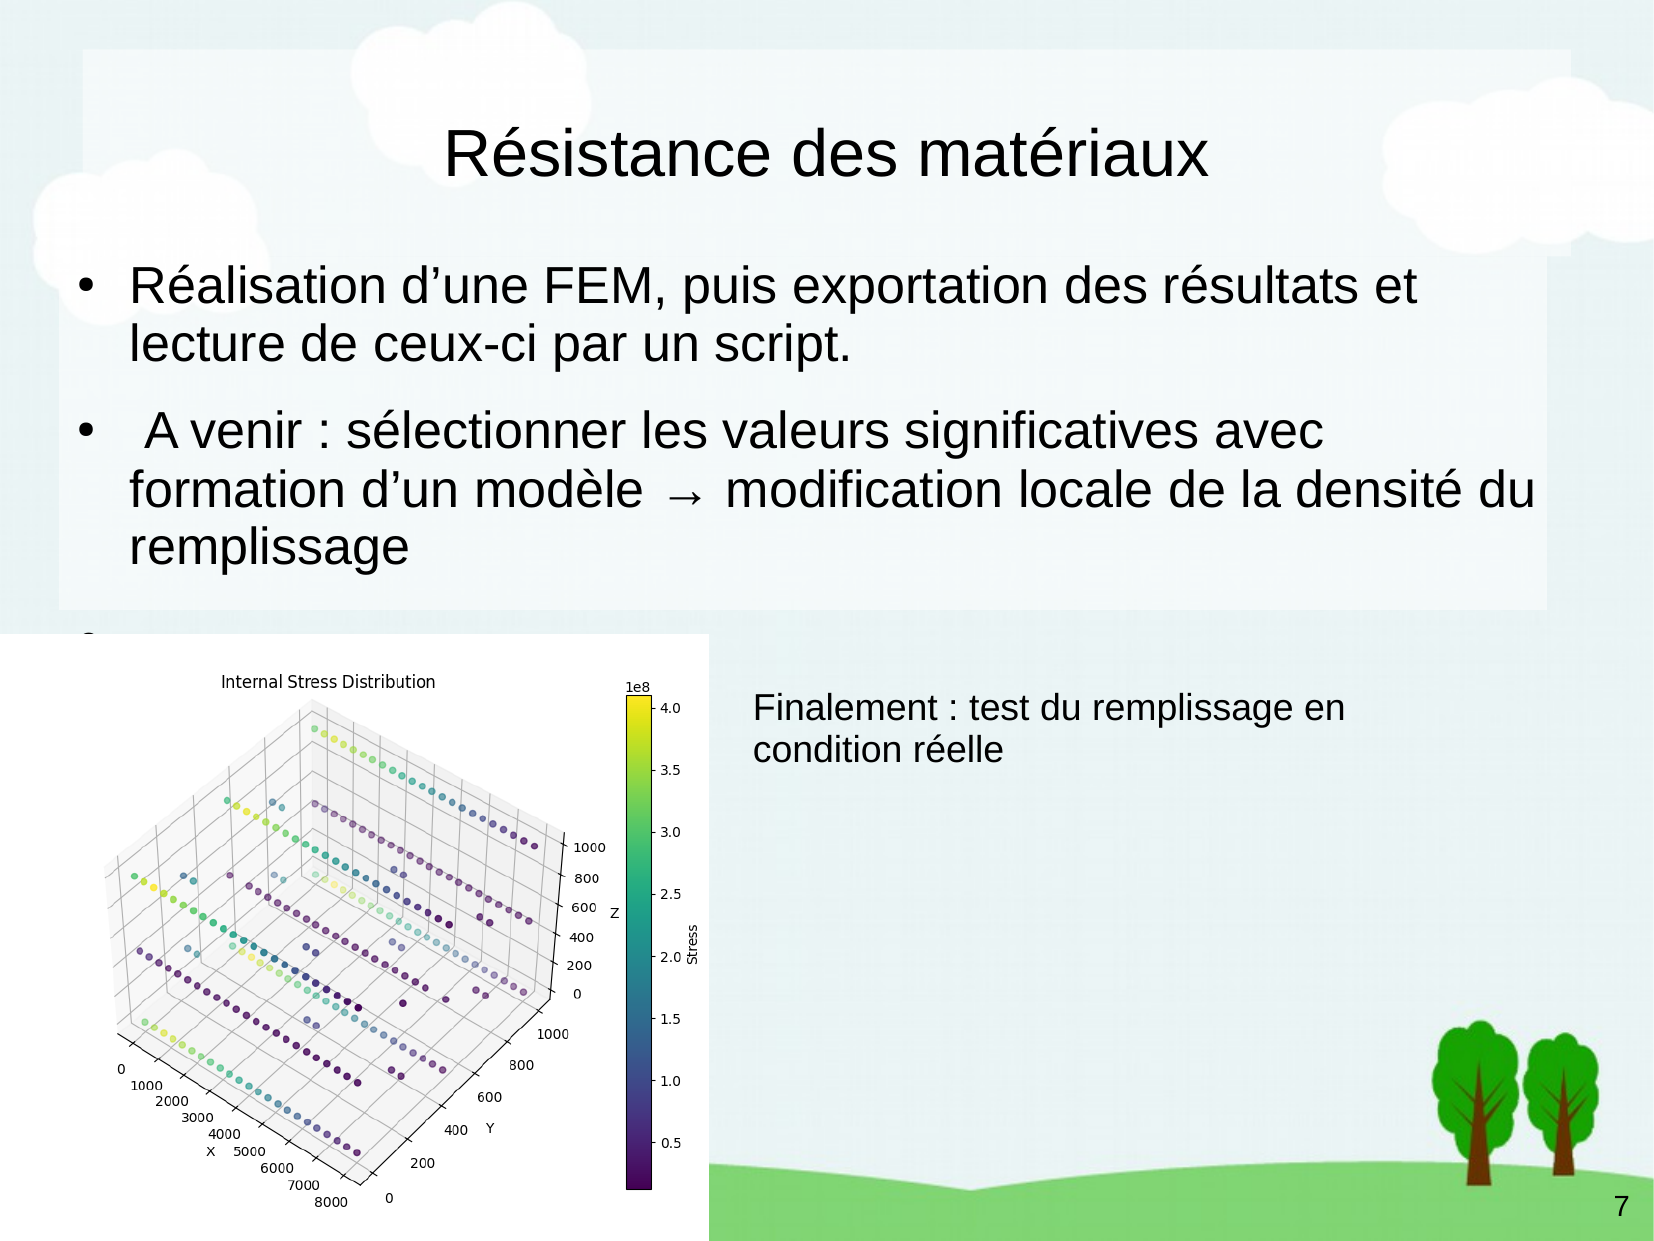

# Résistance des matériaux
Réalisation d’une FEM, puis exportation des résultats et lecture de ceux-ci par un script.
 A venir : sélectionner les valeurs significatives avec formation d’un modèle → modification locale de la densité du remplissage
Finalement : test du remplissage en condition réelle
7